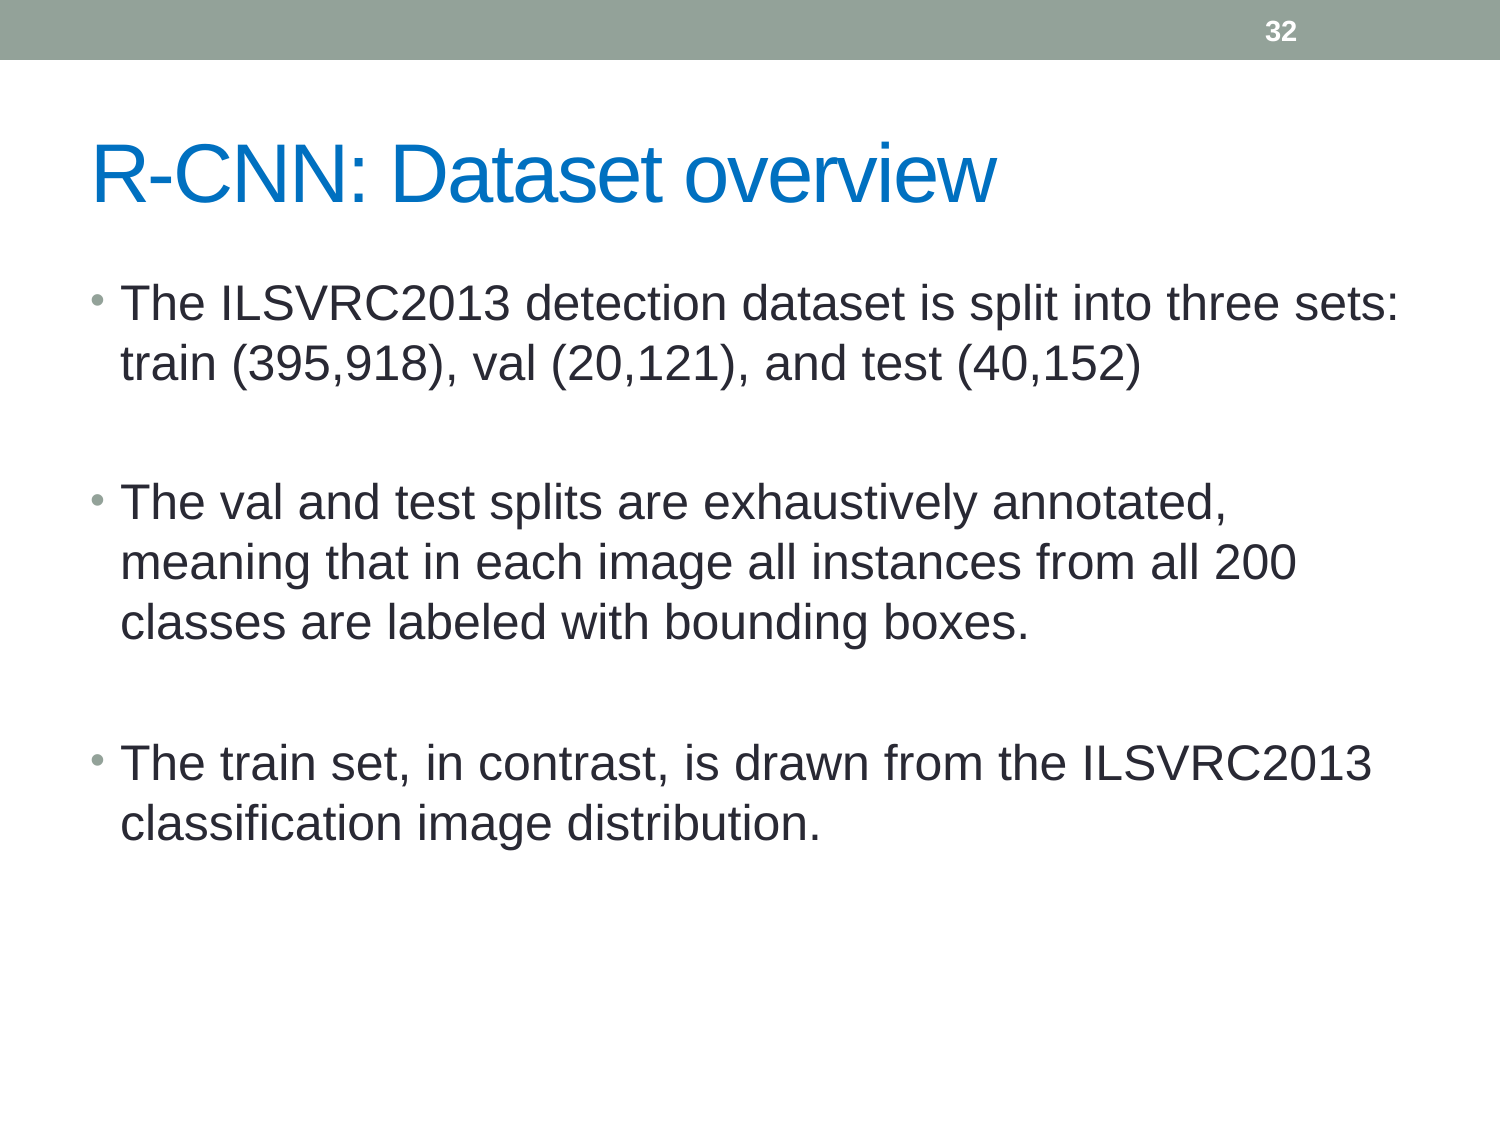

# R-CNN: Dataset overview
The ILSVRC2013 detection dataset is split into three sets: train (395,918), val (20,121), and test (40,152)
The val and test splits are exhaustively annotated, meaning that in each image all instances from all 200 classes are labeled with bounding boxes.
The train set, in contrast, is drawn from the ILSVRC2013 classification image distribution.